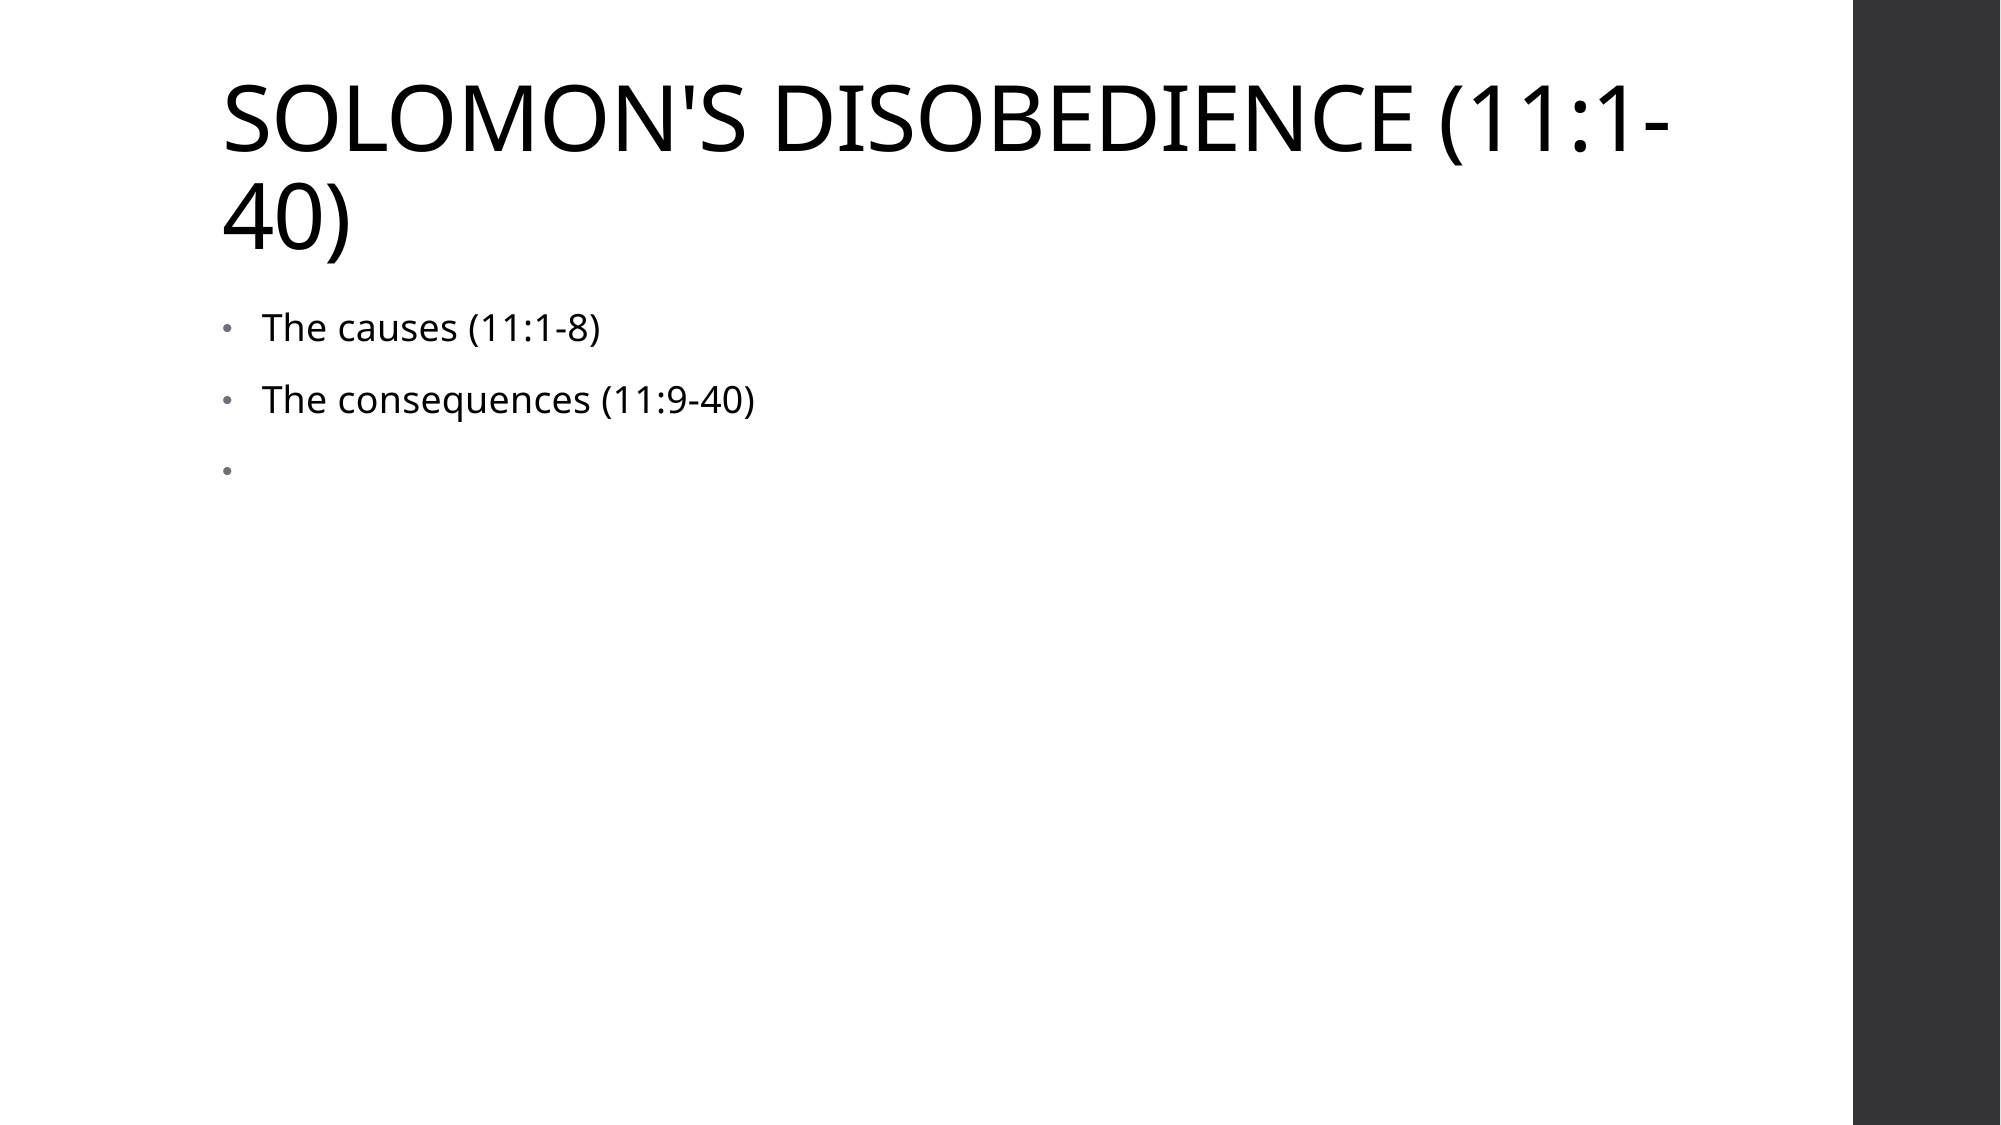

# SOLOMON'S DISOBEDIENCE (11:1-40)
 The causes (11:1-8)
 The consequences (11:9-40)